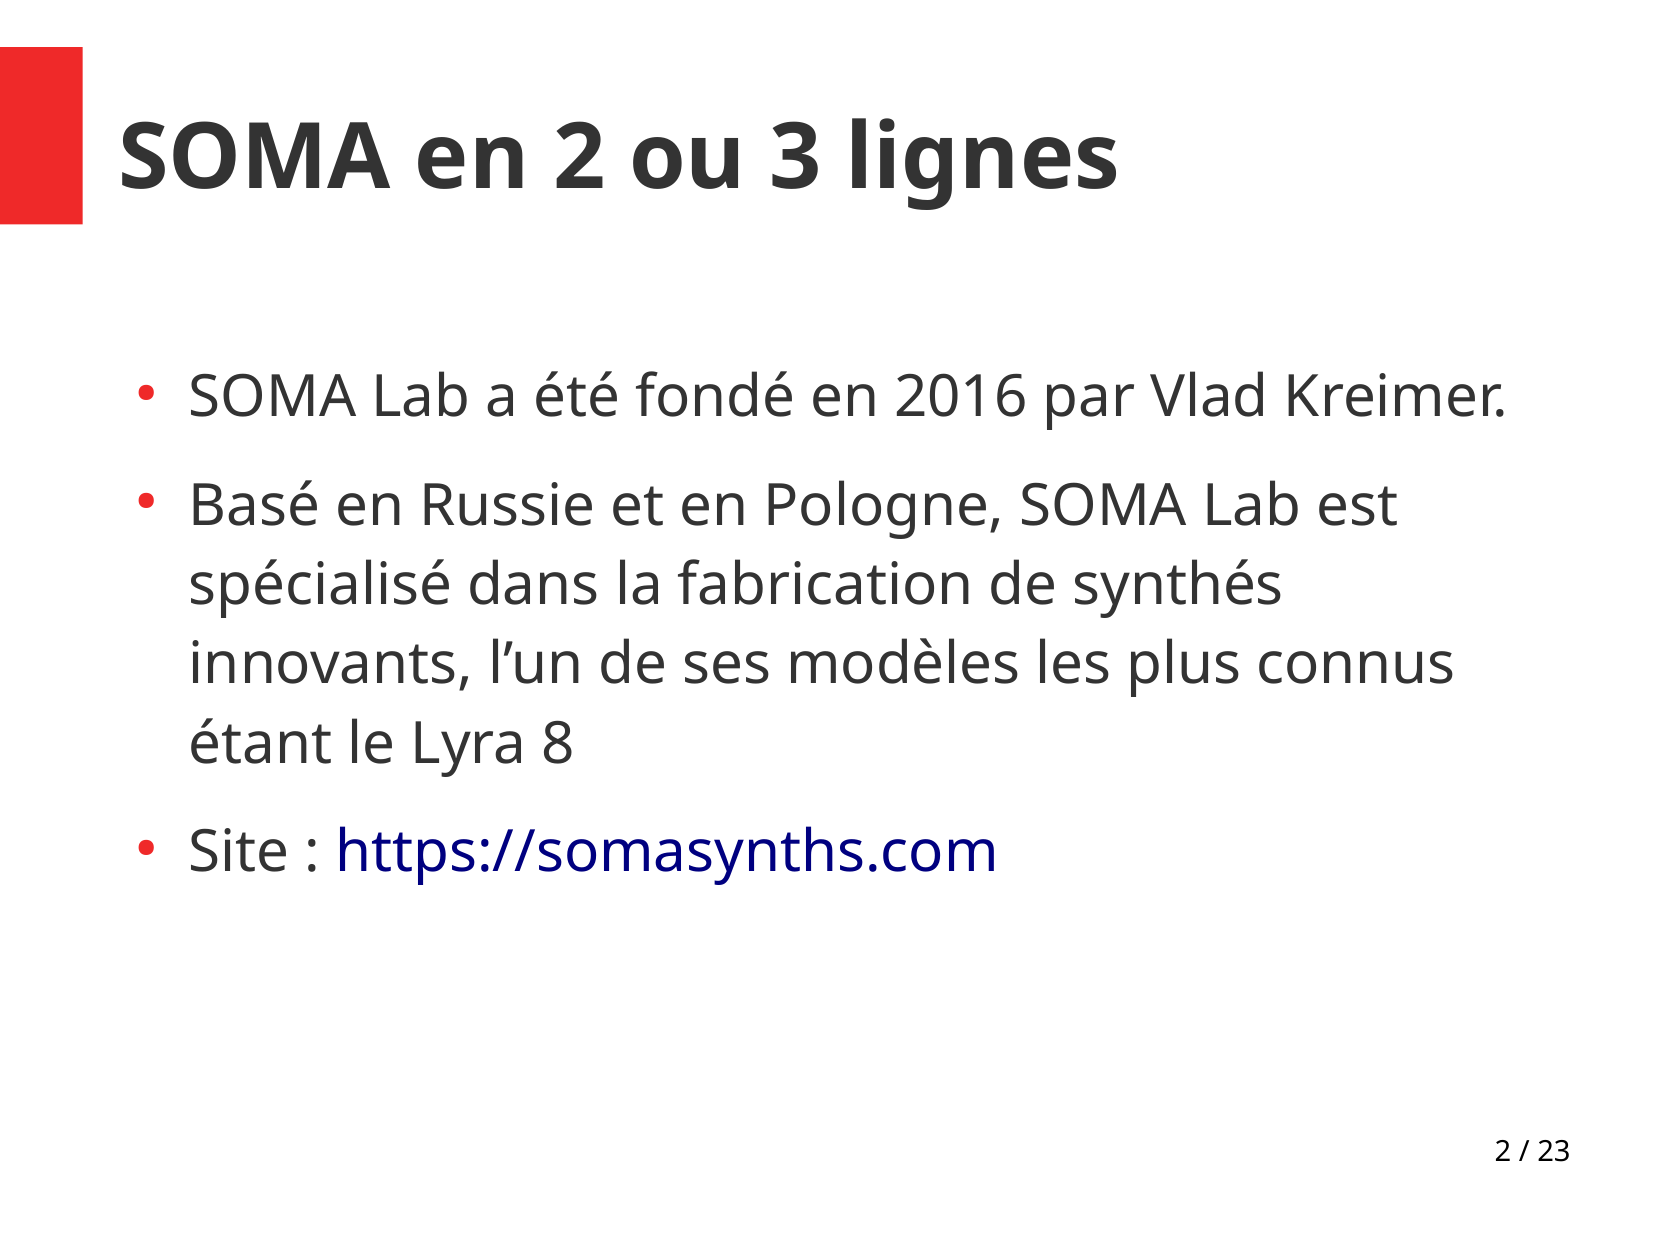

# SOMA en 2 ou 3 lignes
SOMA Lab a été fondé en 2016 par Vlad Kreimer.
Basé en Russie et en Pologne, SOMA Lab est spécialisé dans la fabrication de synthés innovants, l’un de ses modèles les plus connus étant le Lyra 8
Site : https://somasynths.com
2